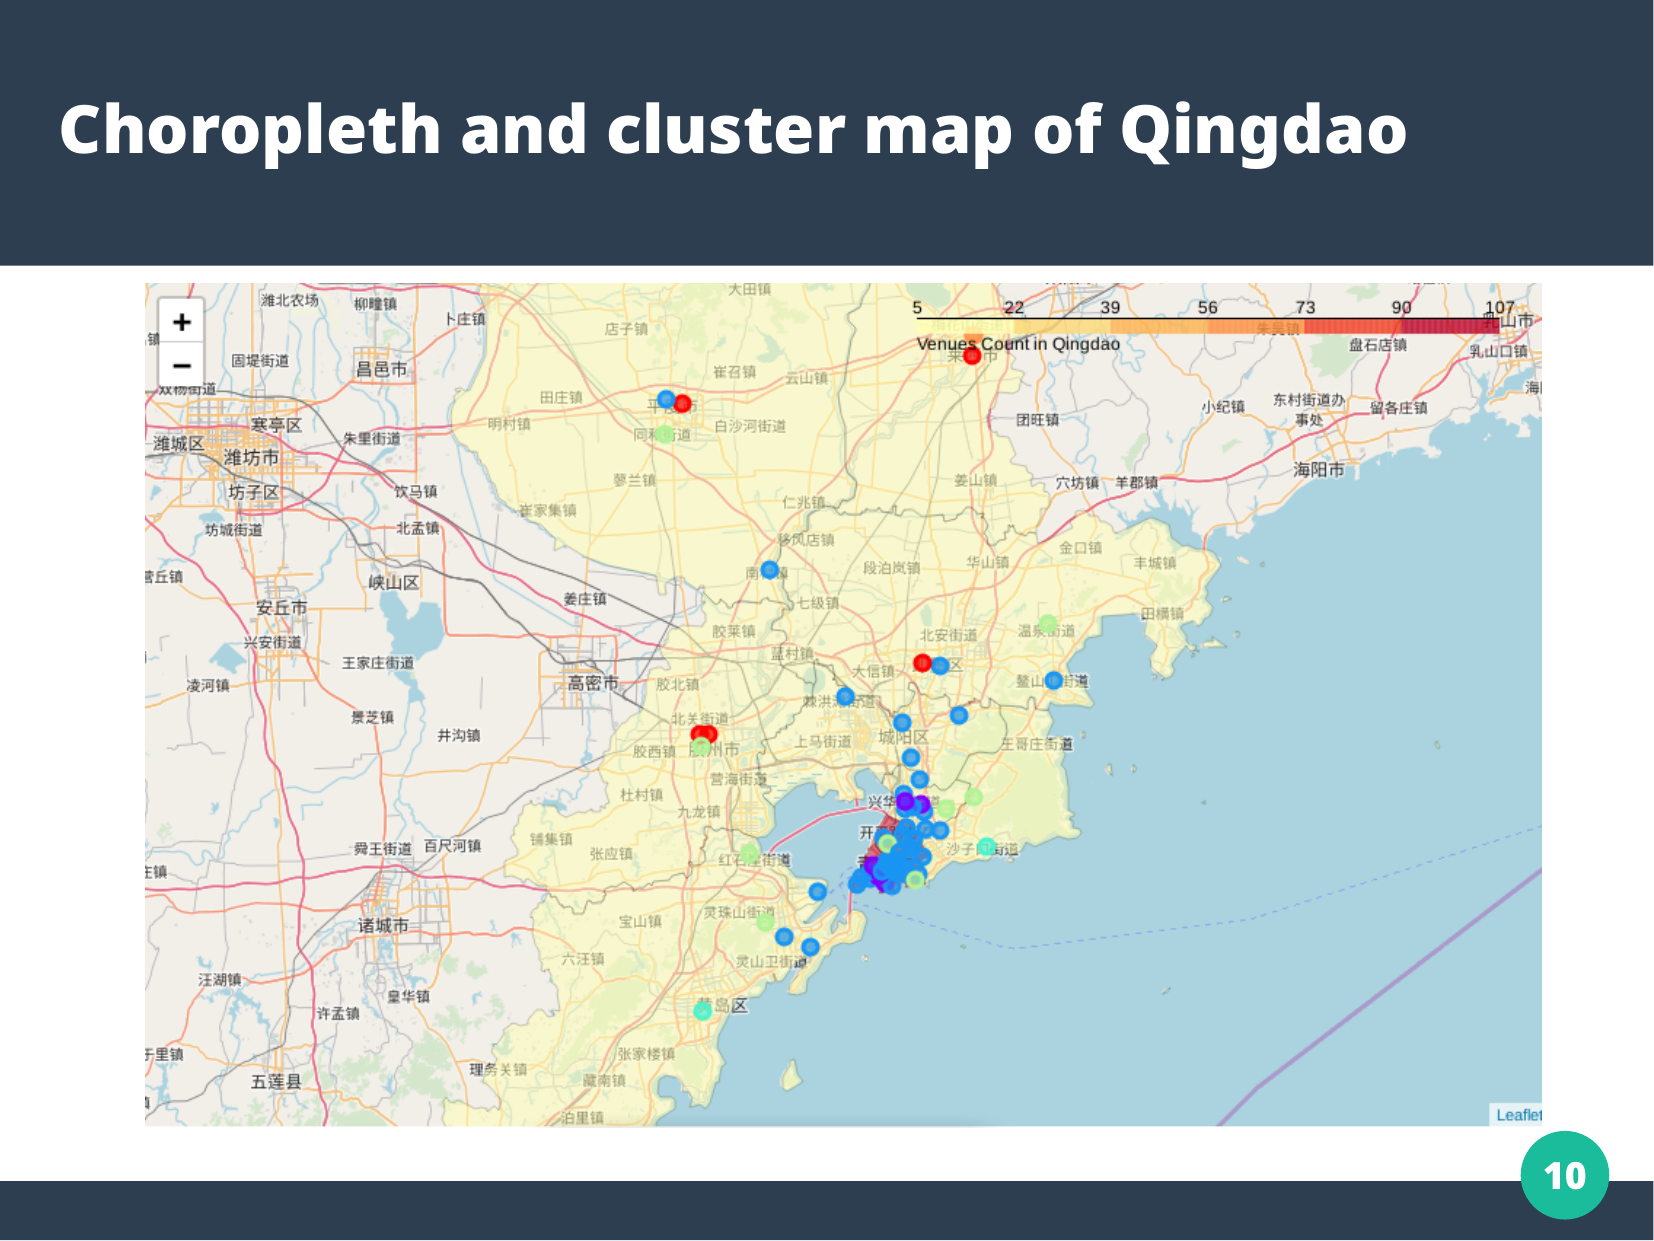

# Choropleth and cluster map of Qingdao
10